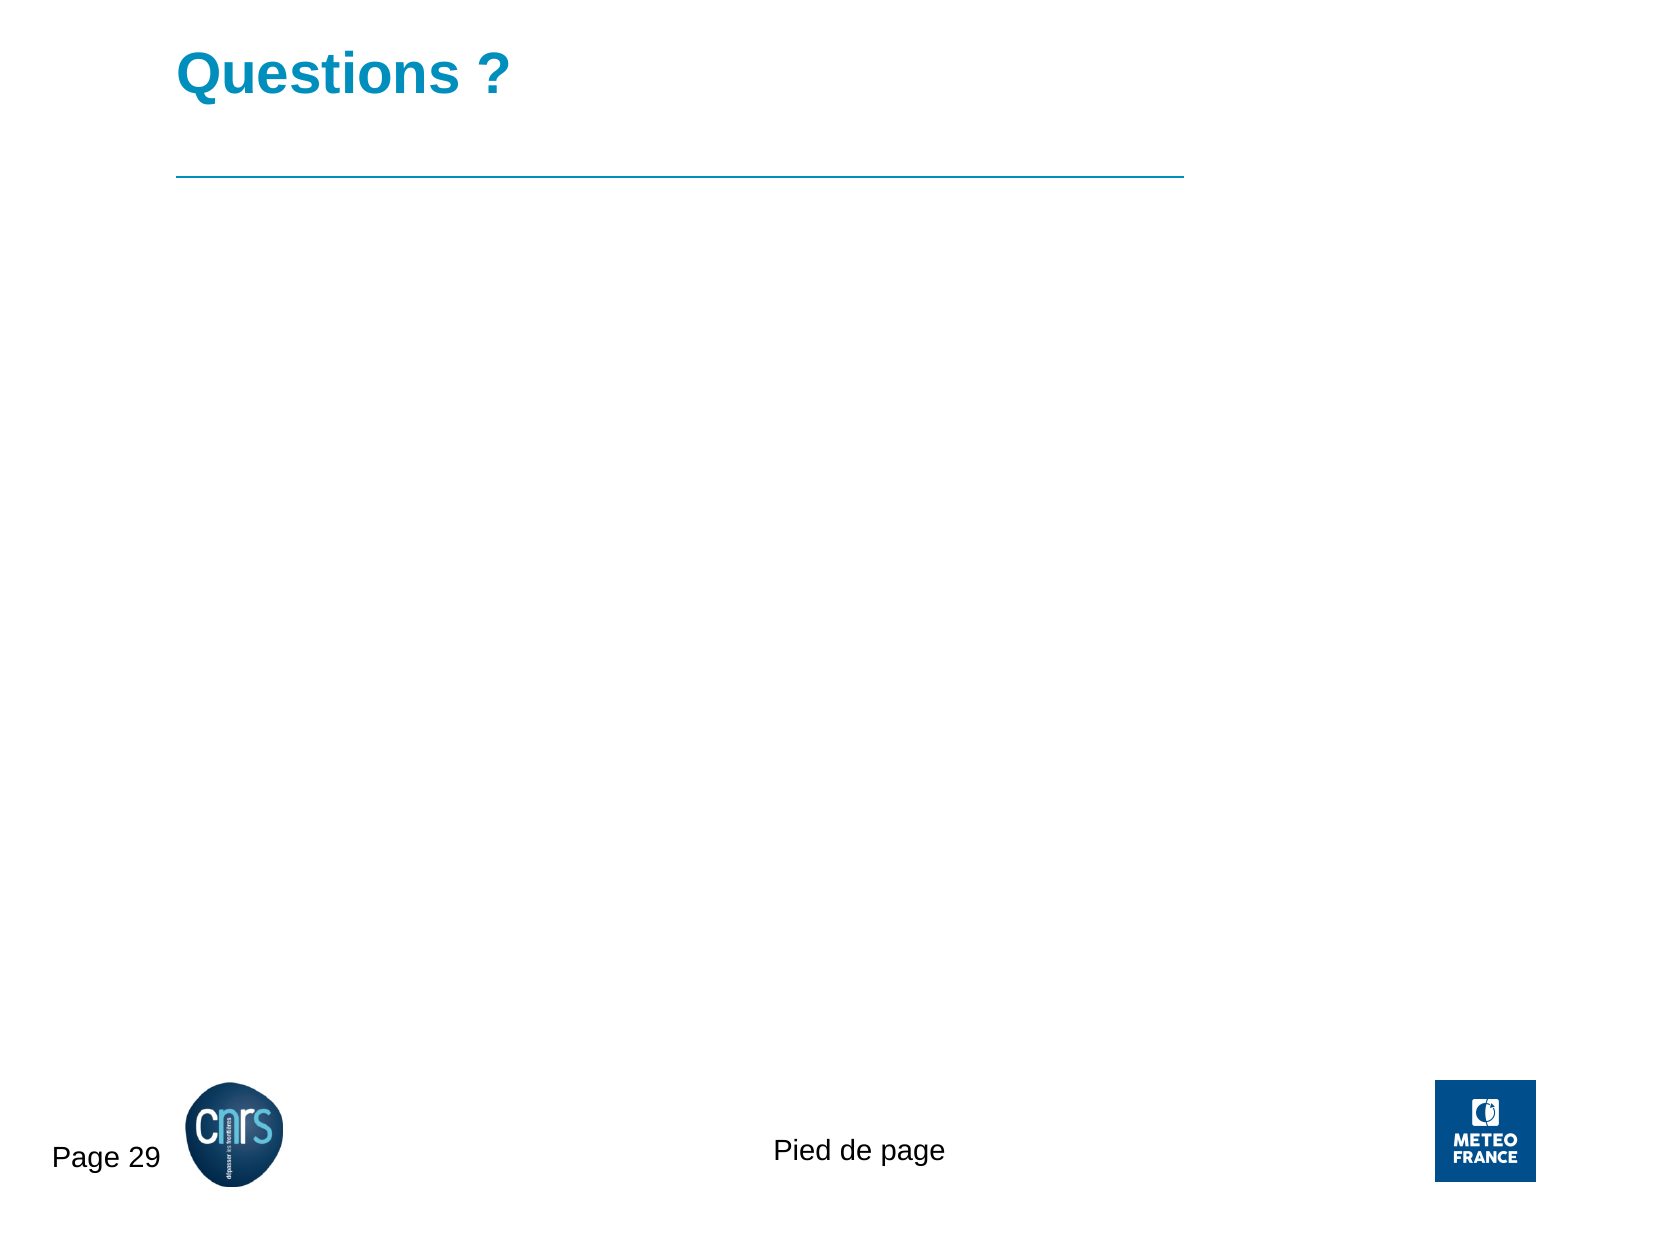

# Questions ?
Pied de page
29